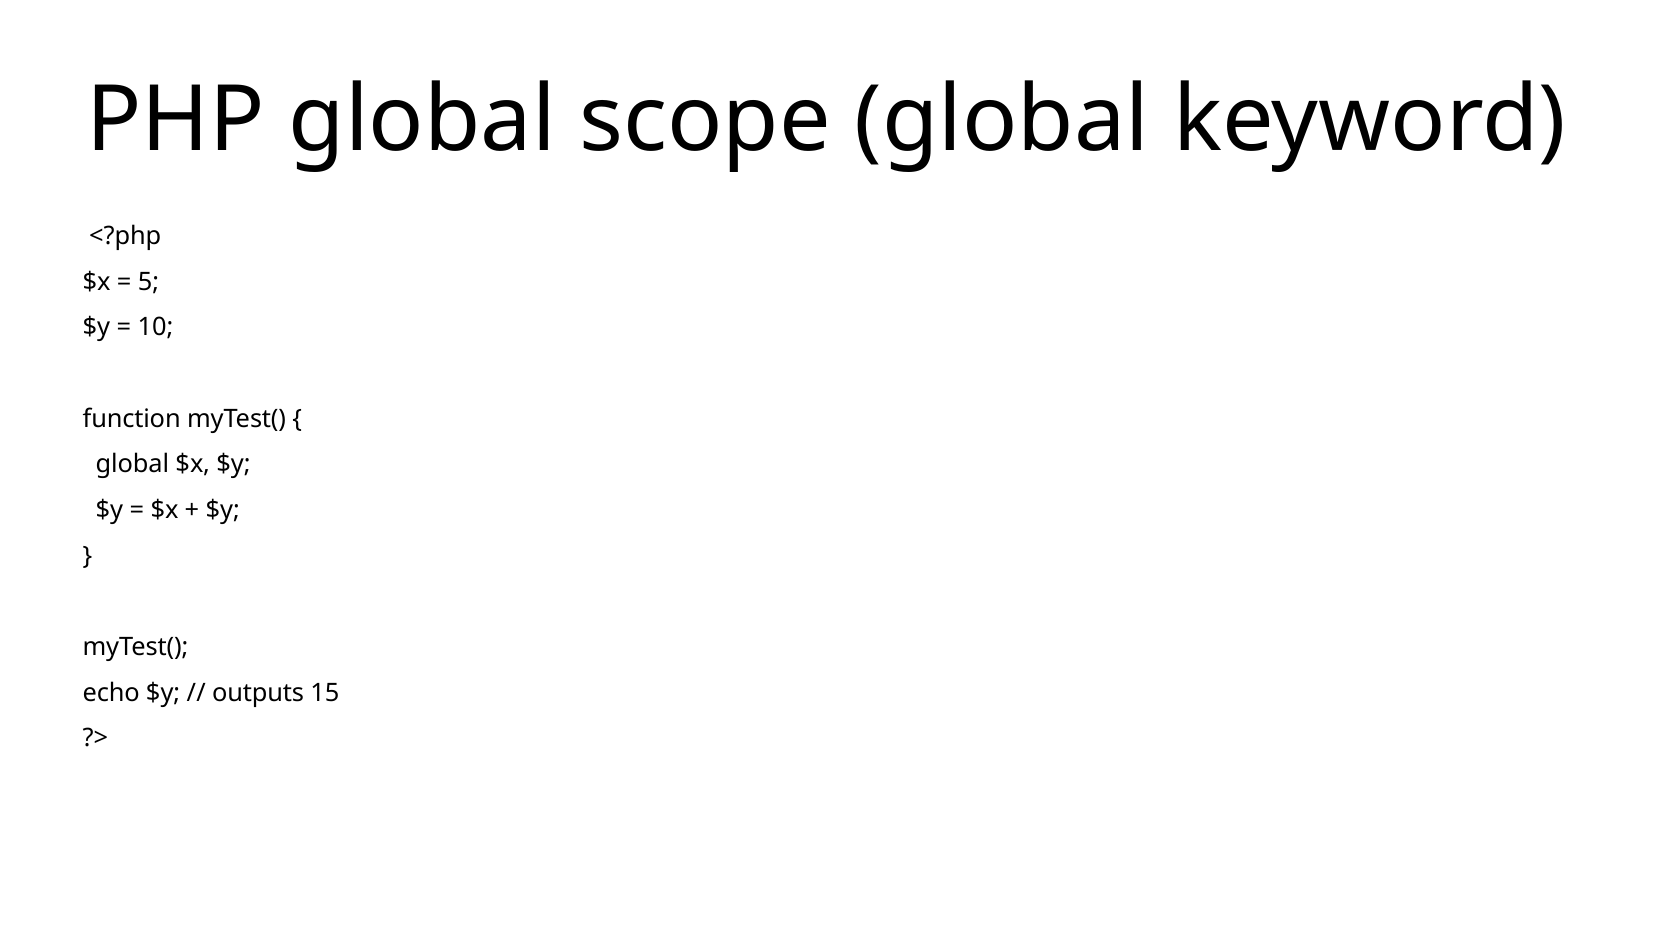

# PHP global scope (global keyword)
 <?php
$x = 5;
$y = 10;
function myTest() {
 global $x, $y;
 $y = $x + $y;
}
myTest();
echo $y; // outputs 15
?>